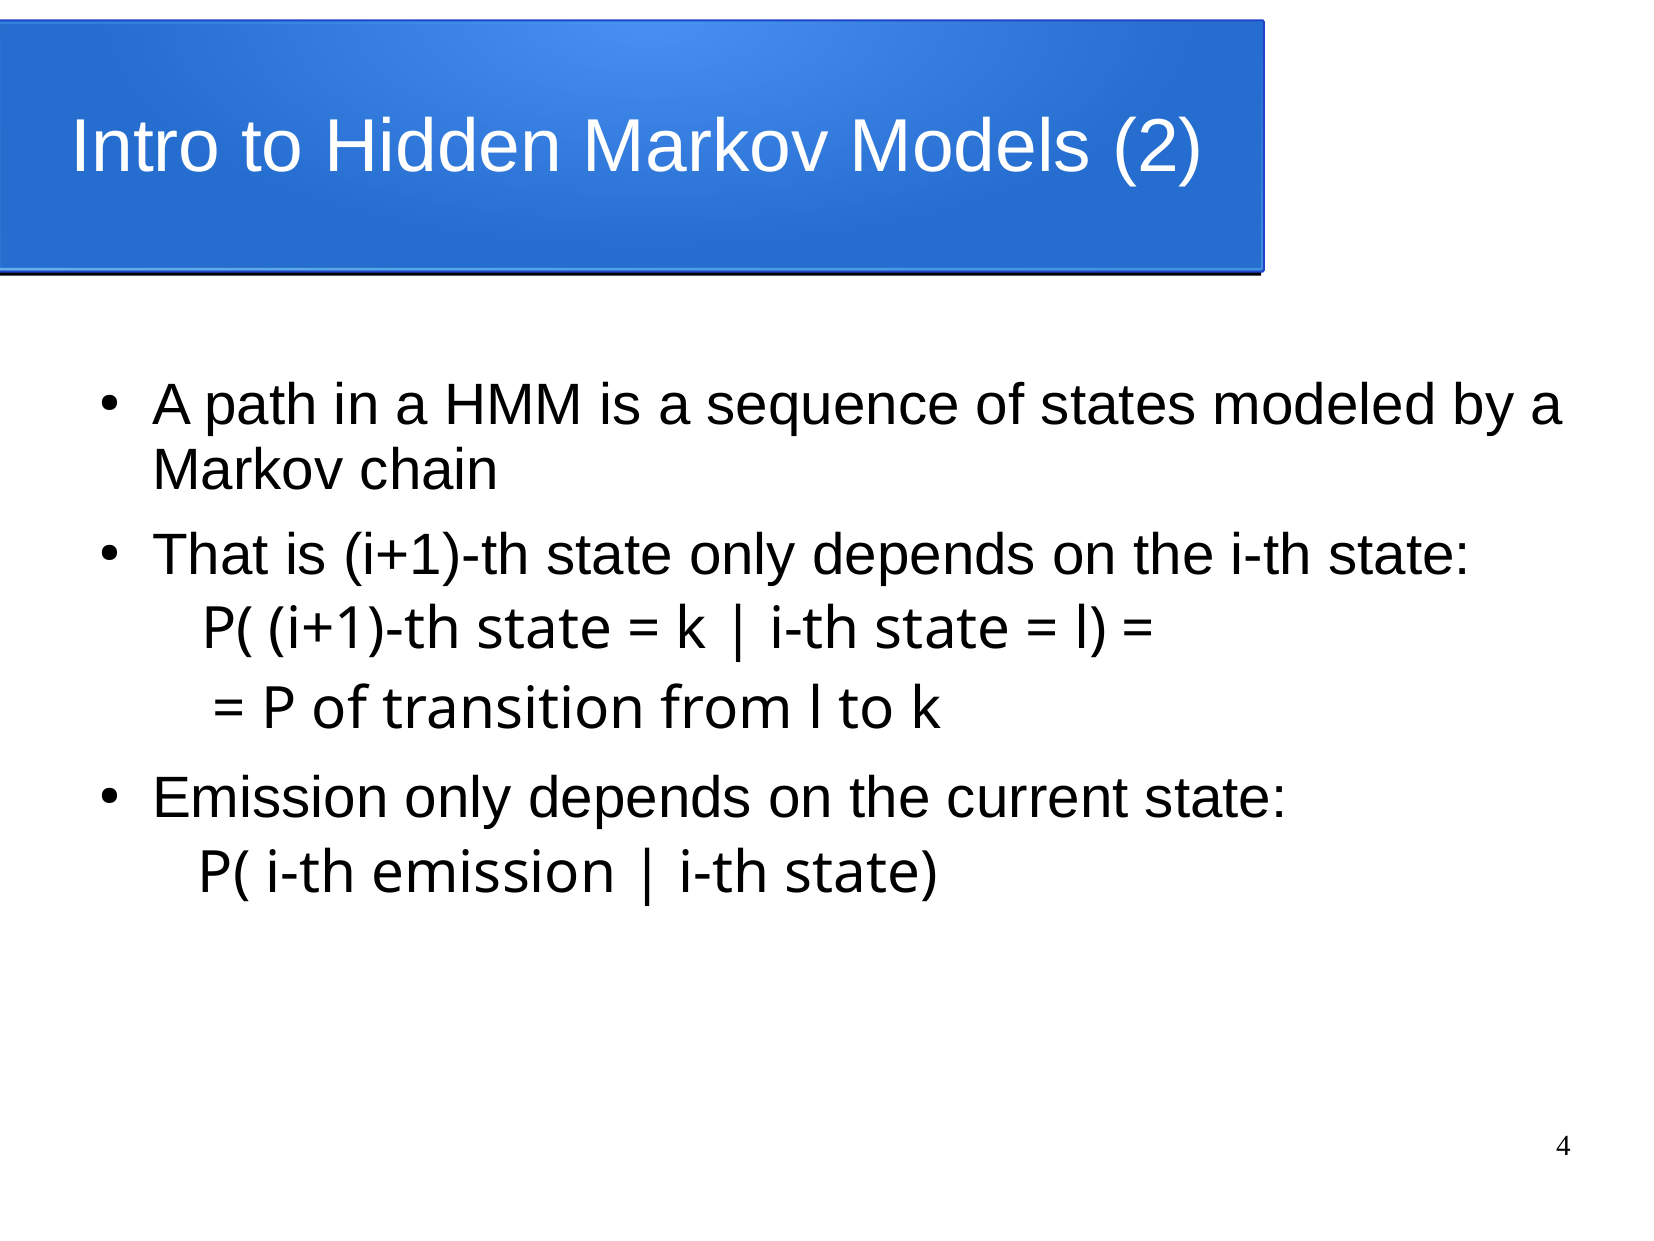

# Intro to Hidden Markov Models (2)
A path in a HMM is a sequence of states modeled by a Markov chain
That is (i+1)-th state only depends on the i-th state:
 P( (i+1)-th state = k | i-th state = l) =
 = P of transition from l to k
Emission only depends on the current state:
 P( i-th emission | i-th state)
4